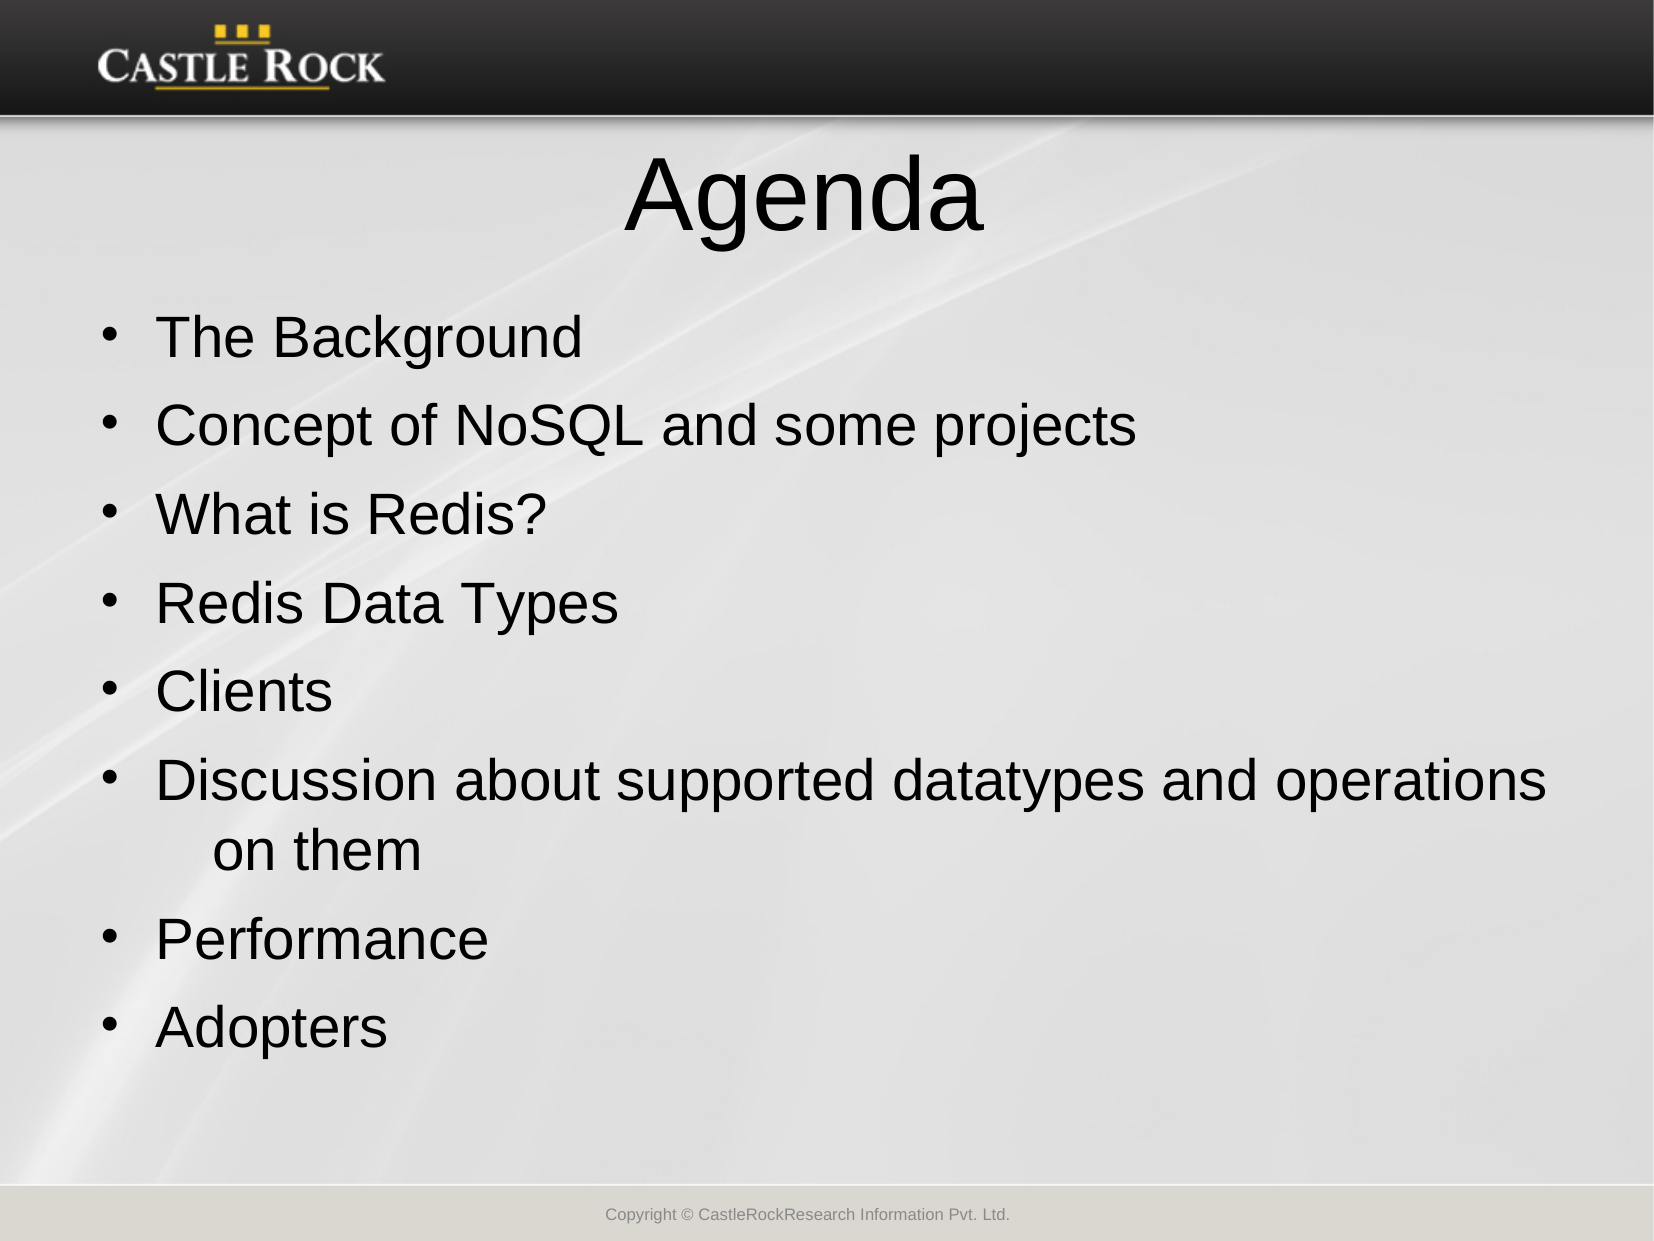

# Agenda
The Background
Concept of NoSQL and some projects
What is Redis?
Redis Data Types
Clients
Discussion about supported datatypes and operations on them
Performance
Adopters